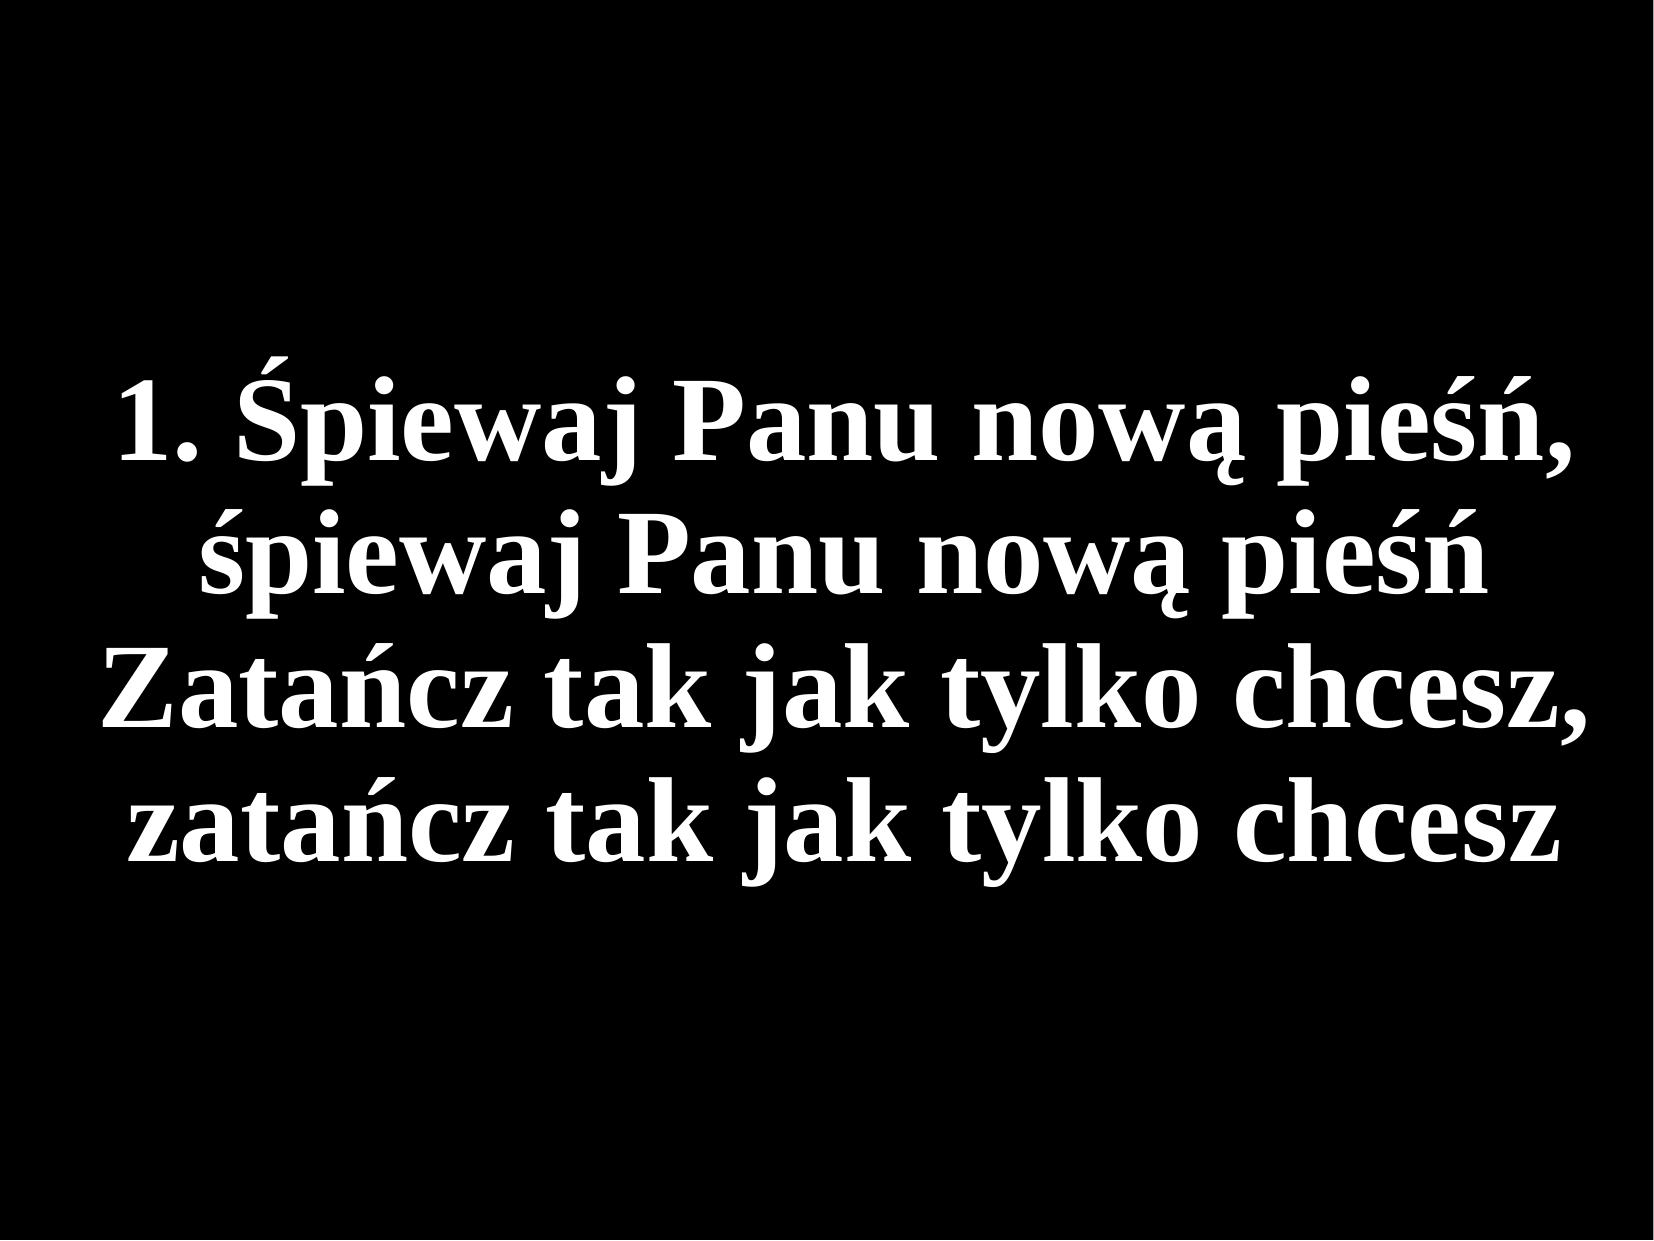

# 1. Śpiewaj Panu nową pieśń,
śpiewaj Panu nową pieśń
Zatańcz tak jak tylko chcesz,
zatańcz tak jak tylko chcesz